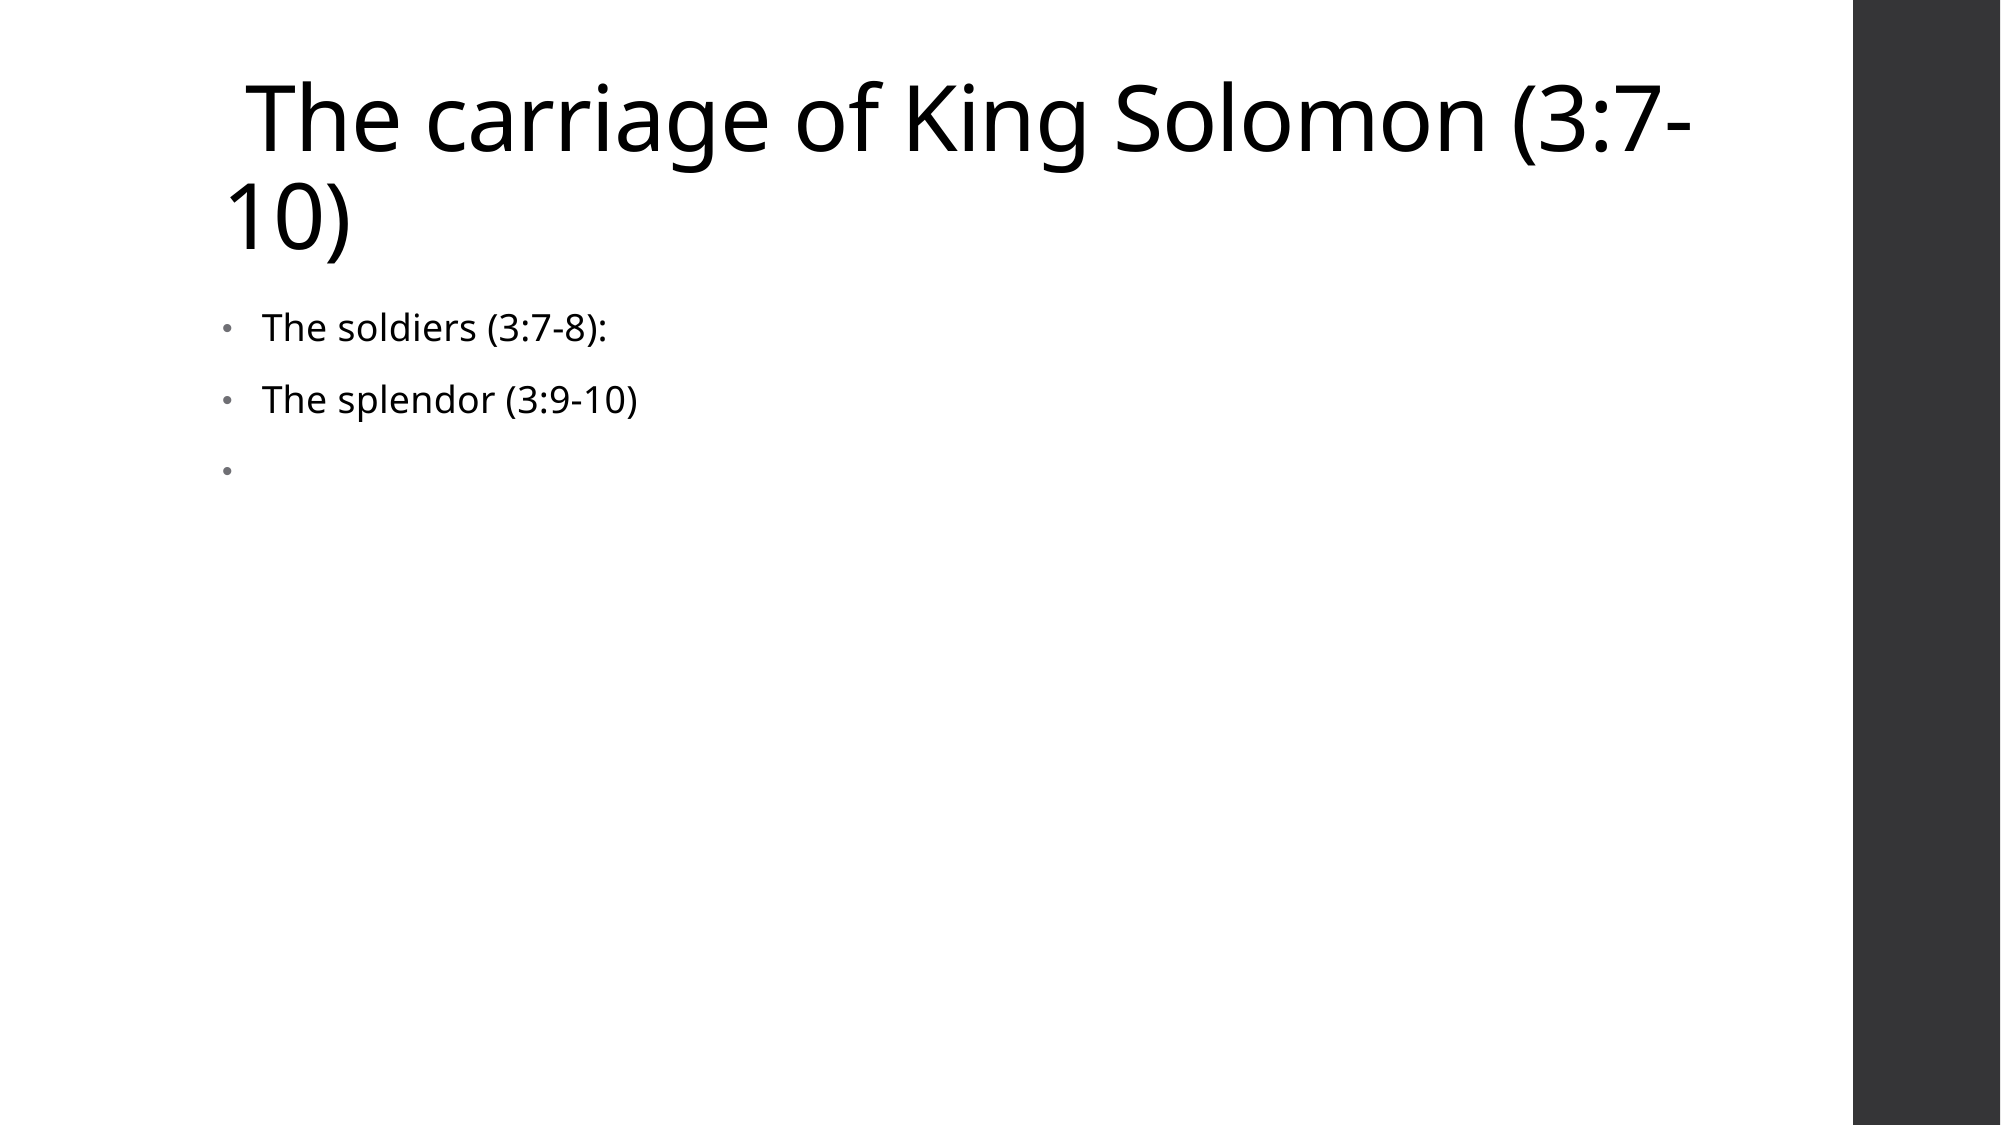

# The carriage of King Solomon (3:7-10)
 The soldiers (3:7-8):
 The splendor (3:9-10)